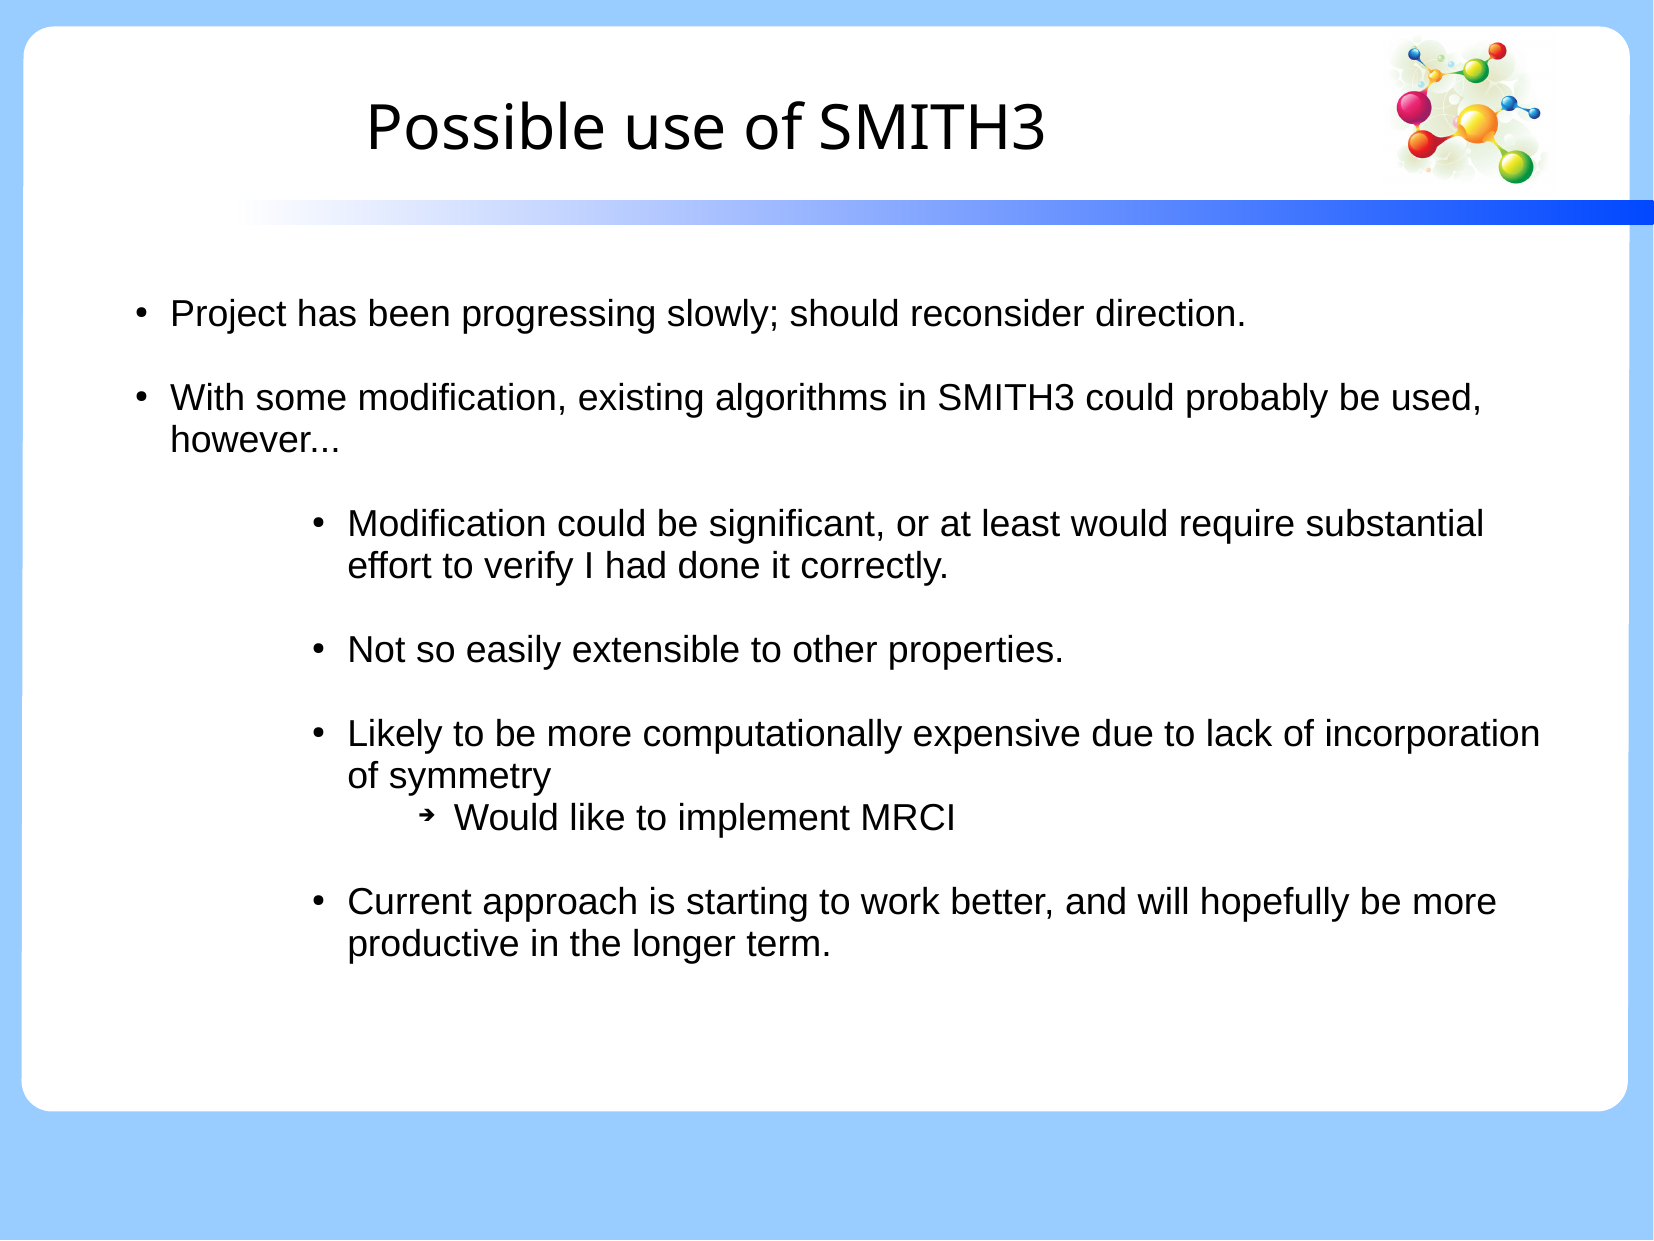

# Possible use of SMITH3
Project has been progressing slowly; should reconsider direction.
With some modification, existing algorithms in SMITH3 could probably be used, however...
Modification could be significant, or at least would require substantial effort to verify I had done it correctly.
Not so easily extensible to other properties.
Likely to be more computationally expensive due to lack of incorporation of symmetry
Would like to implement MRCI
Current approach is starting to work better, and will hopefully be more productive in the longer term.